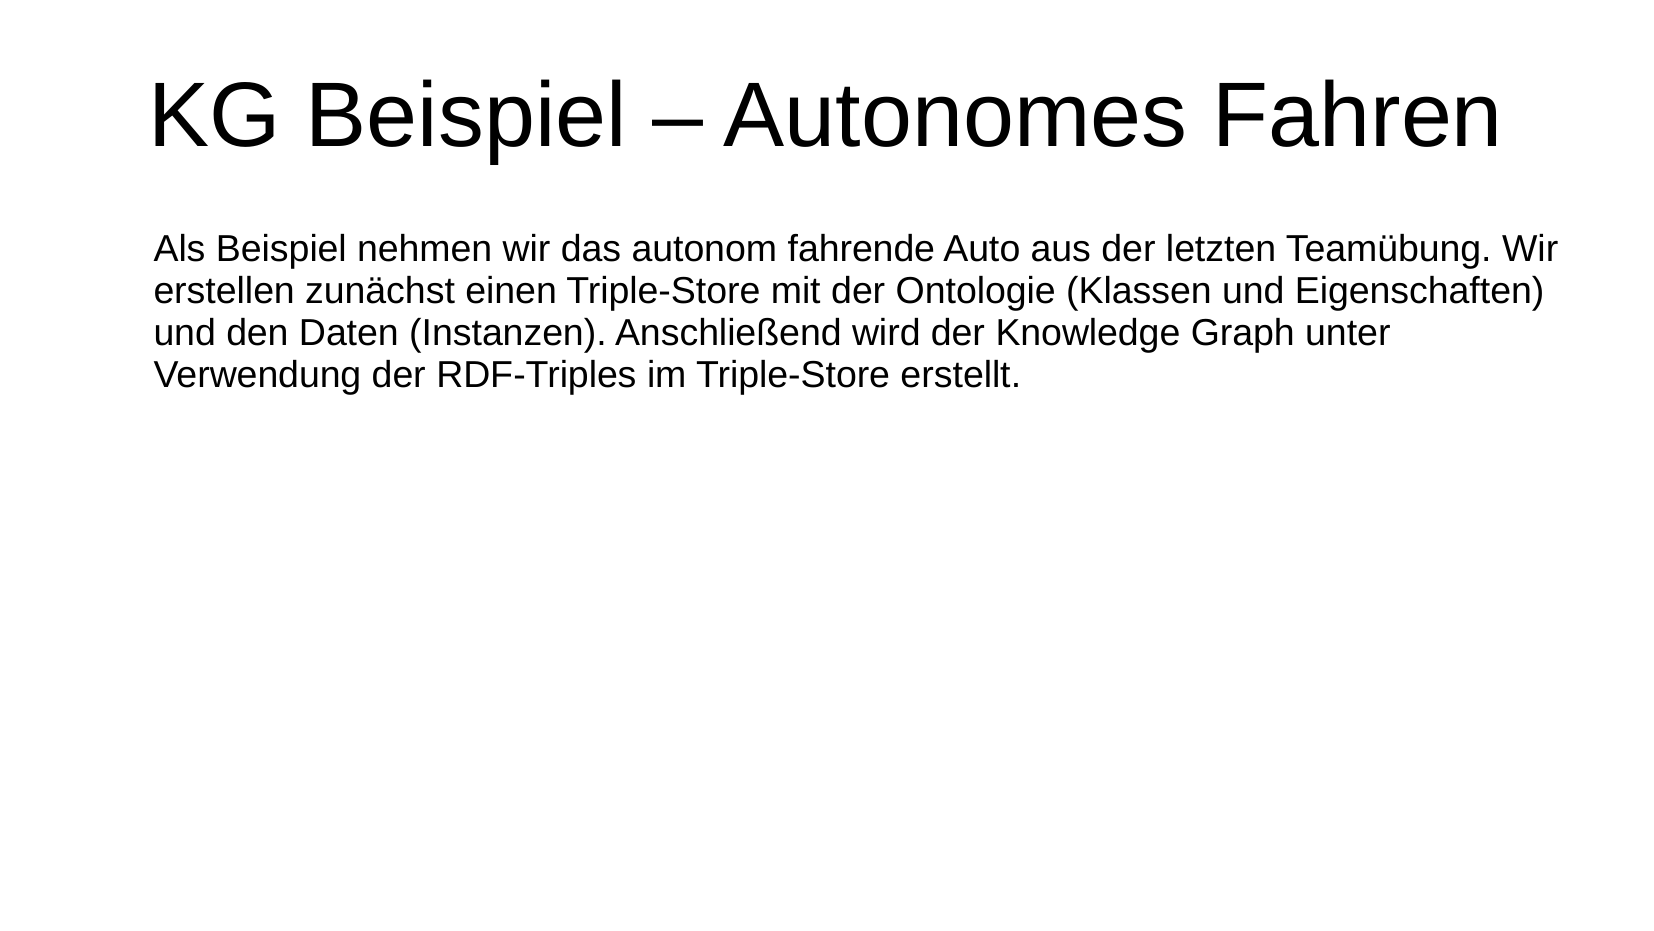

# KG Beispiel – Autonomes Fahren
Als Beispiel nehmen wir das autonom fahrende Auto aus der letzten Teamübung. Wir erstellen zunächst einen Triple-Store mit der Ontologie (Klassen und Eigenschaften) und den Daten (Instanzen). Anschließend wird der Knowledge Graph unter Verwendung der RDF-Triples im Triple-Store erstellt.